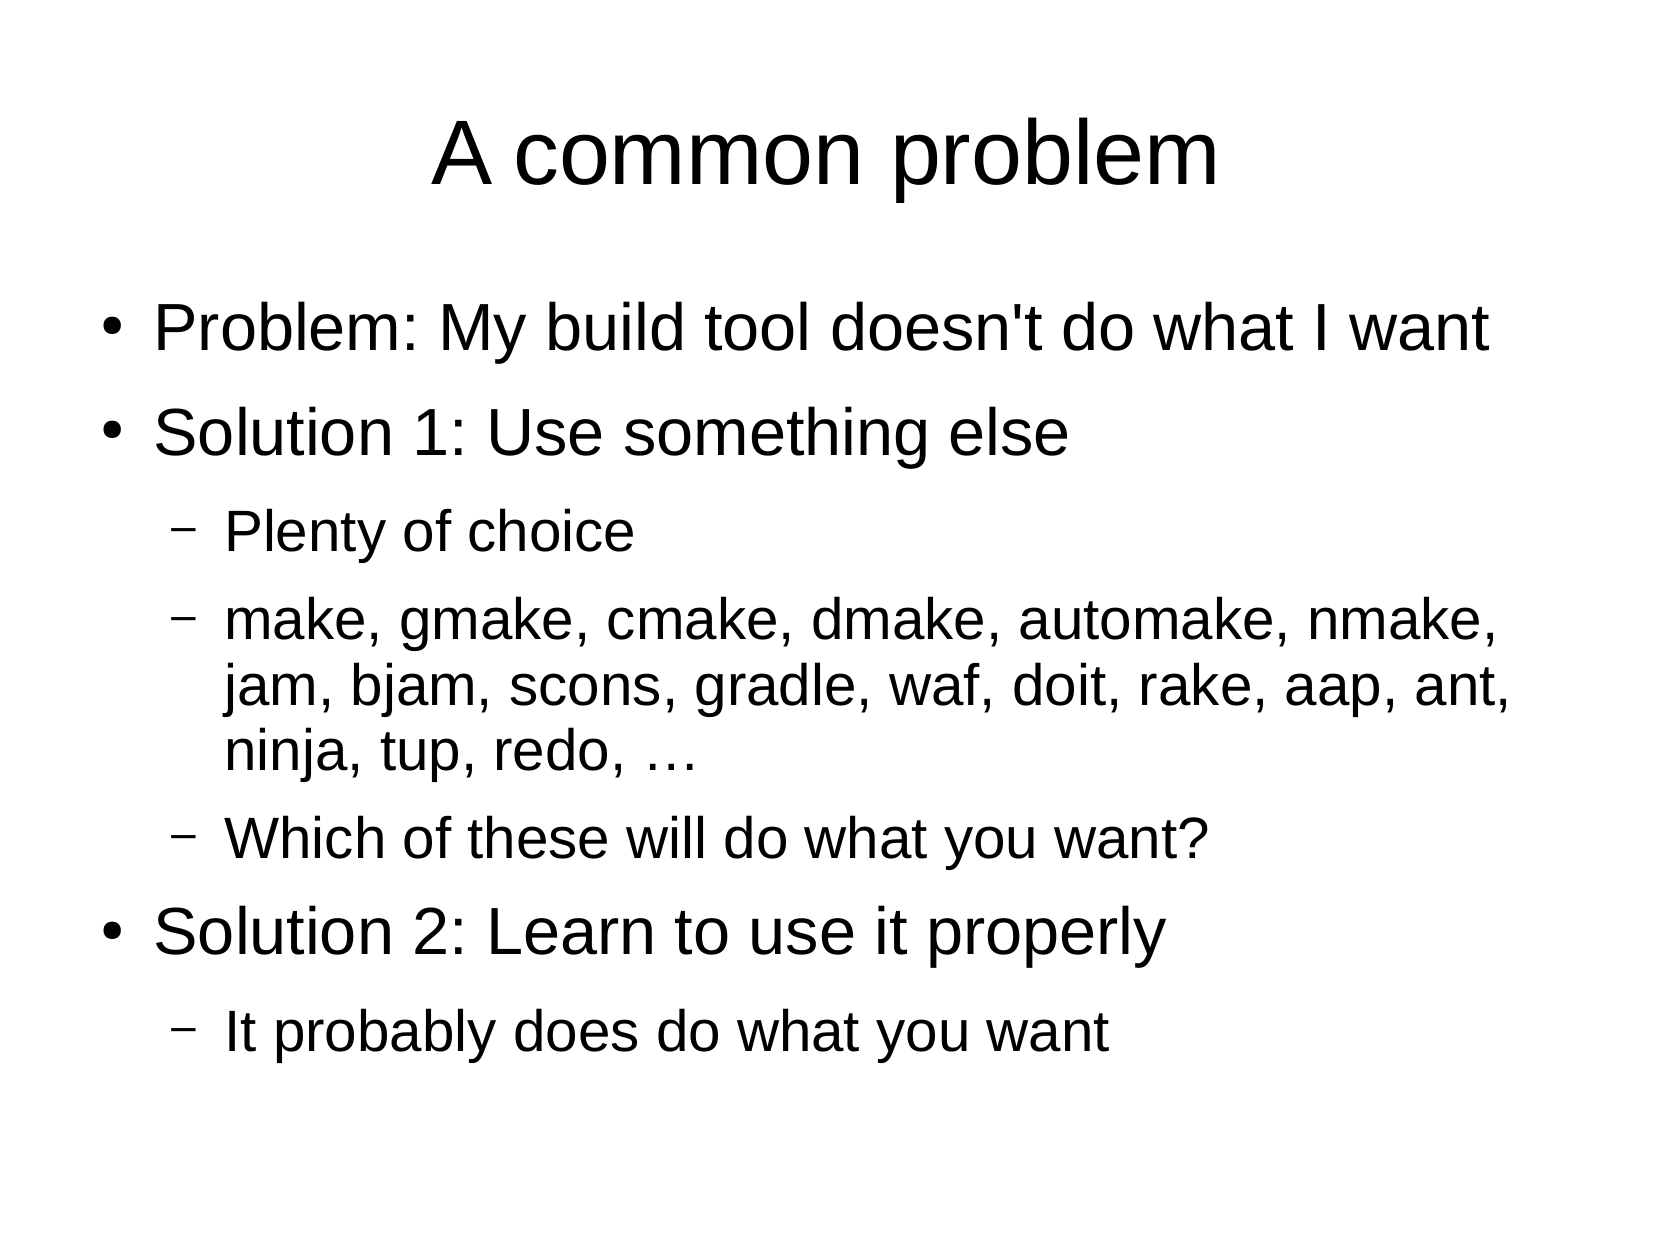

# A common problem
Problem: My build tool doesn't do what I want
Solution 1: Use something else
Plenty of choice
make, gmake, cmake, dmake, automake, nmake, jam, bjam, scons, gradle, waf, doit, rake, aap, ant, ninja, tup, redo, …
Which of these will do what you want?
Solution 2: Learn to use it properly
It probably does do what you want